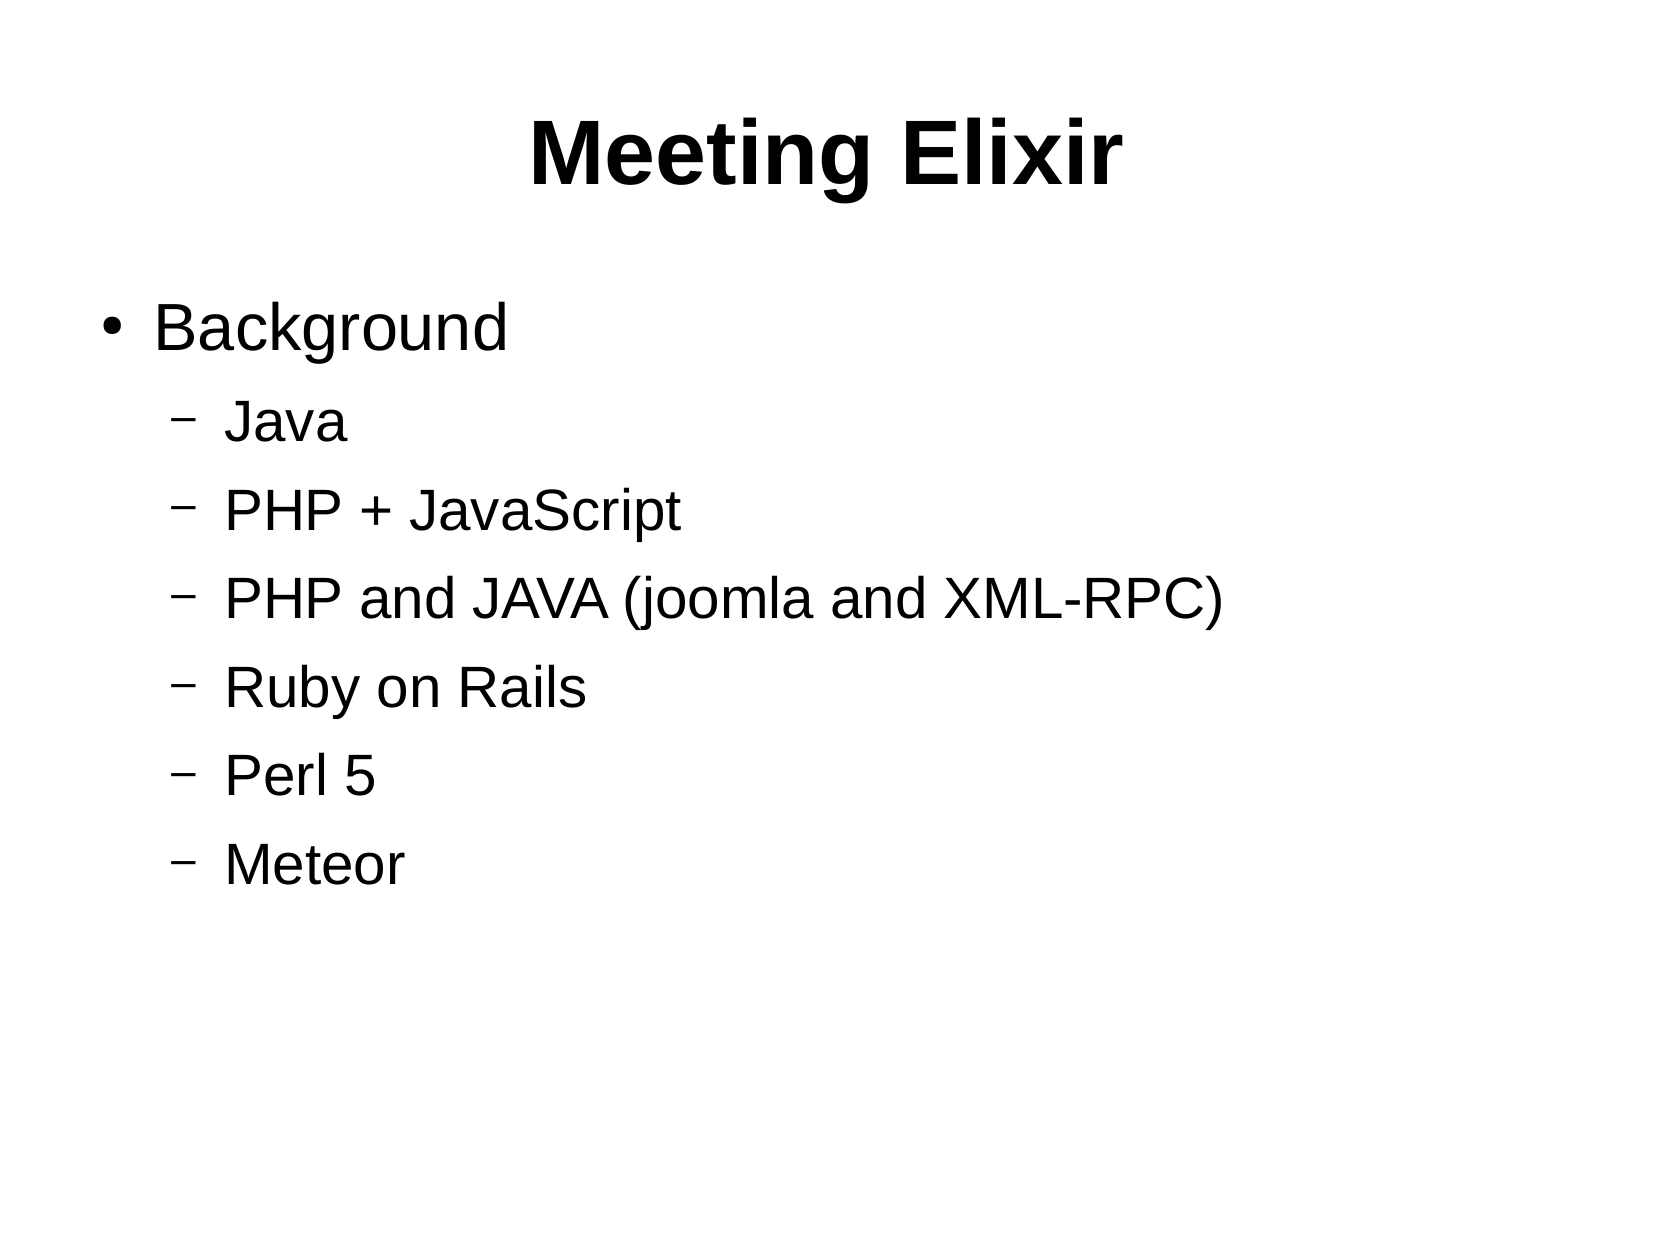

# Meeting Elixir
Background
Java
PHP + JavaScript
PHP and JAVA (joomla and XML-RPC)
Ruby on Rails
Perl 5
Meteor